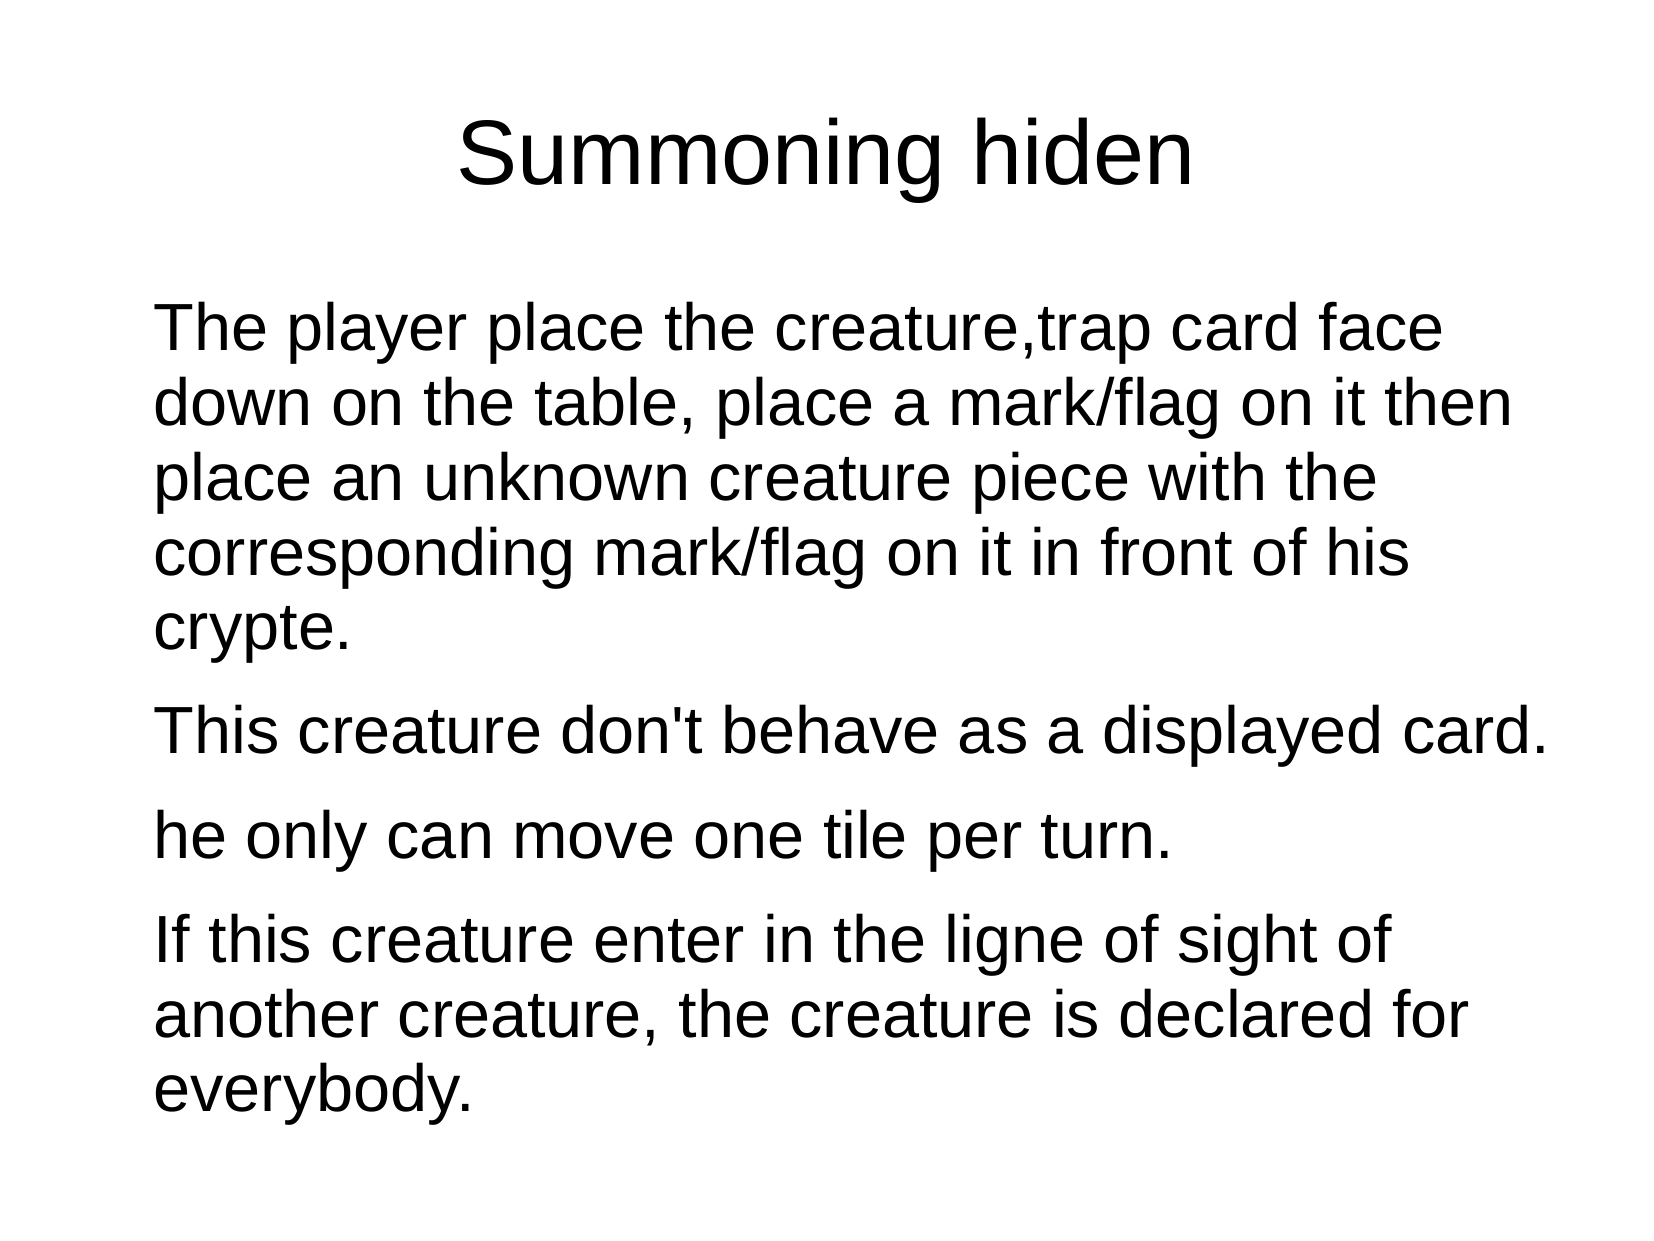

# Summoning hiden
The player place the creature,trap card face down on the table, place a mark/flag on it then place an unknown creature piece with the corresponding mark/flag on it in front of his crypte.
This creature don't behave as a displayed card.
he only can move one tile per turn.
If this creature enter in the ligne of sight of another creature, the creature is declared for everybody.